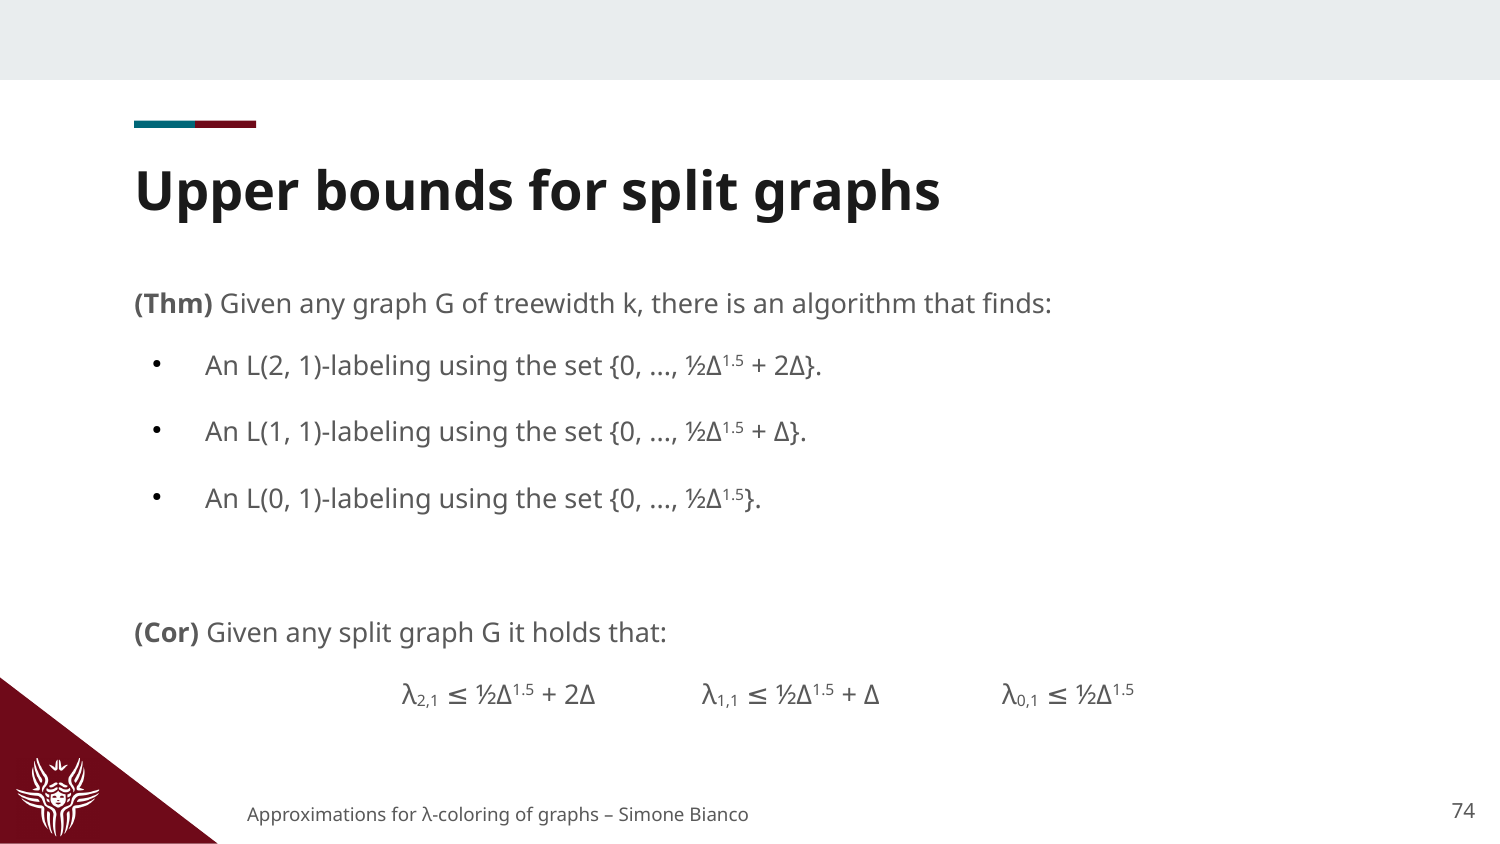

# Upper bounds for split graphs
(Thm) Given any graph G of treewidth k, there is an algorithm that finds:
An L(2, 1)-labeling using the set {0, ..., ½Δ1.5 + 2Δ}.
An L(1, 1)-labeling using the set {0, ..., ½Δ1.5 + Δ}.
An L(0, 1)-labeling using the set {0, ..., ½Δ1.5}.
(Cor) Given any split graph G it holds that:
λ2,1 ≤ ½Δ1.5 + 2Δ	λ1,1 ≤ ½Δ1.5 + Δ	λ0,1 ≤ ½Δ1.5
Approximations for λ-coloring of graphs – Simone Bianco